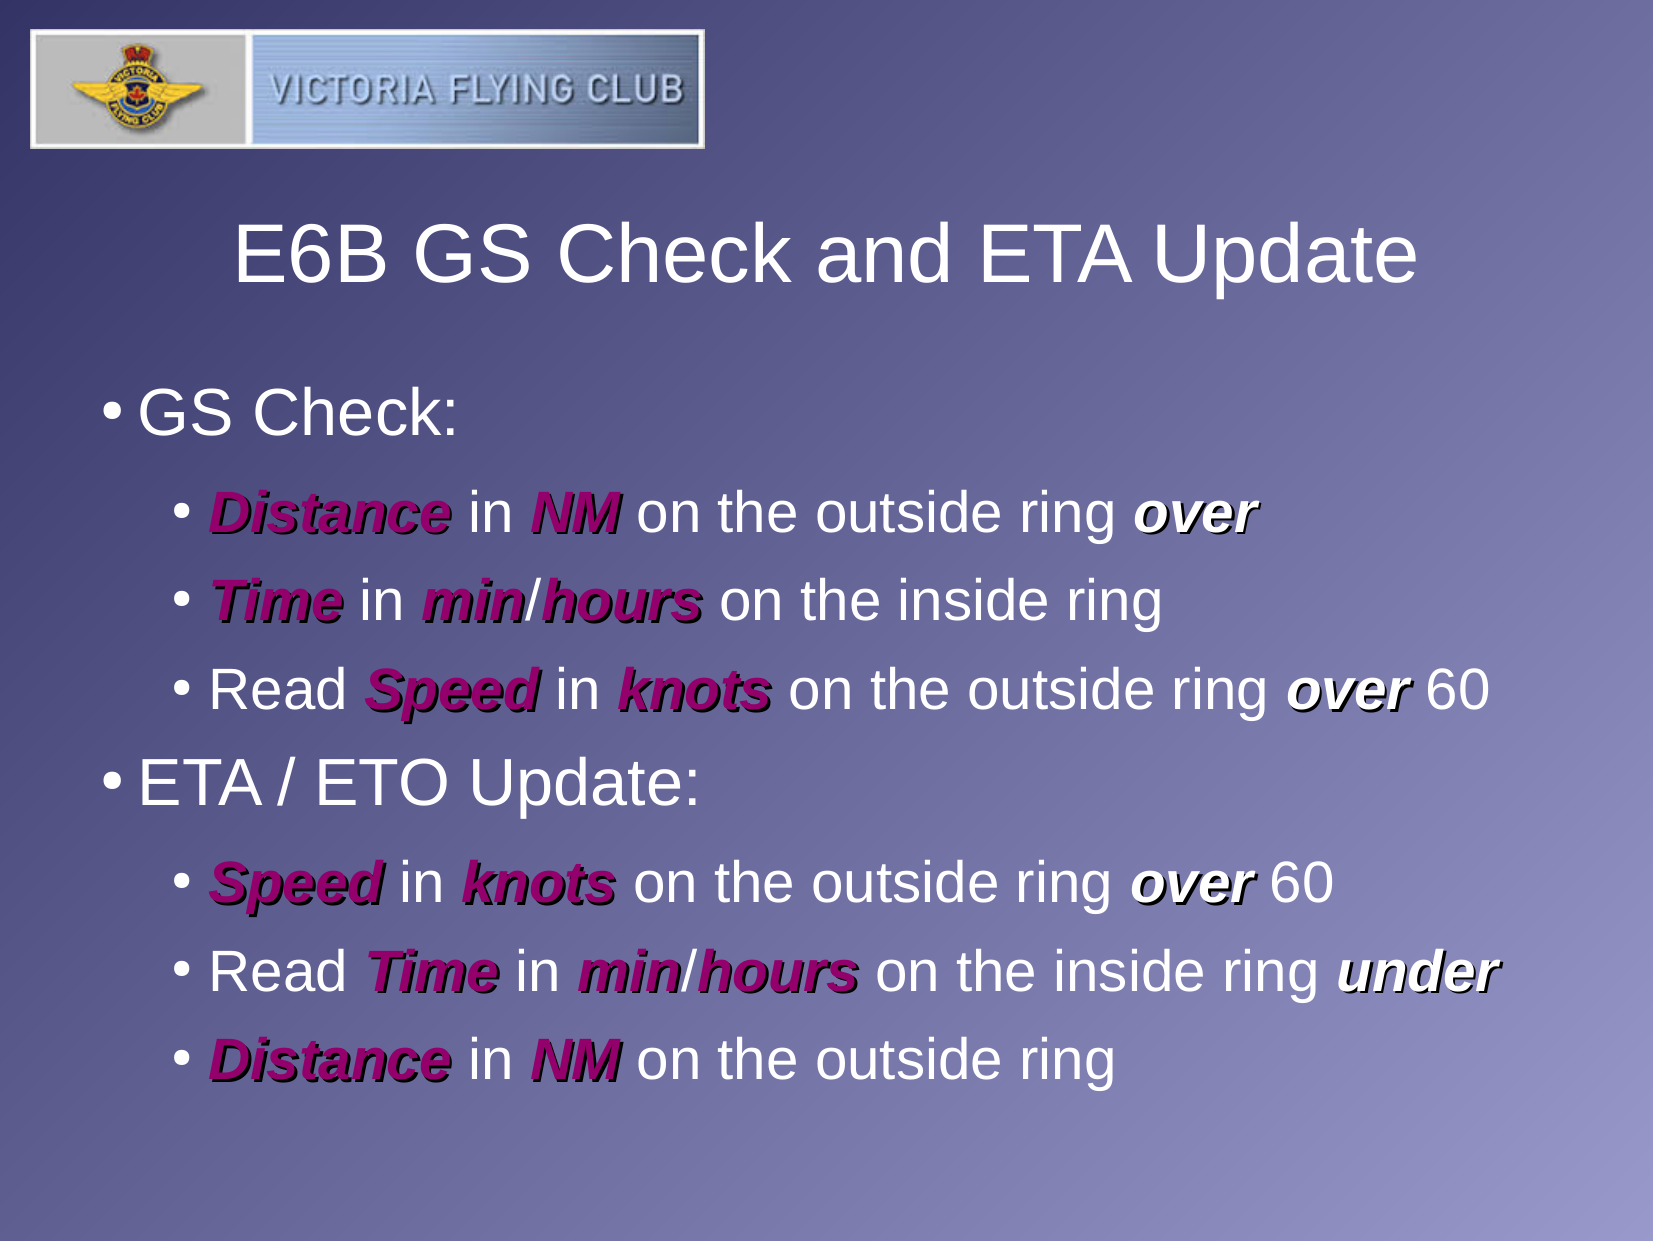

# E6B GS Check and ETA Update
GS Check:
Distance in NM on the outside ring over
Time in min/hours on the inside ring
Read Speed in knots on the outside ring over 60
ETA / ETO Update:
Speed in knots on the outside ring over 60
Read Time in min/hours on the inside ring under
Distance in NM on the outside ring